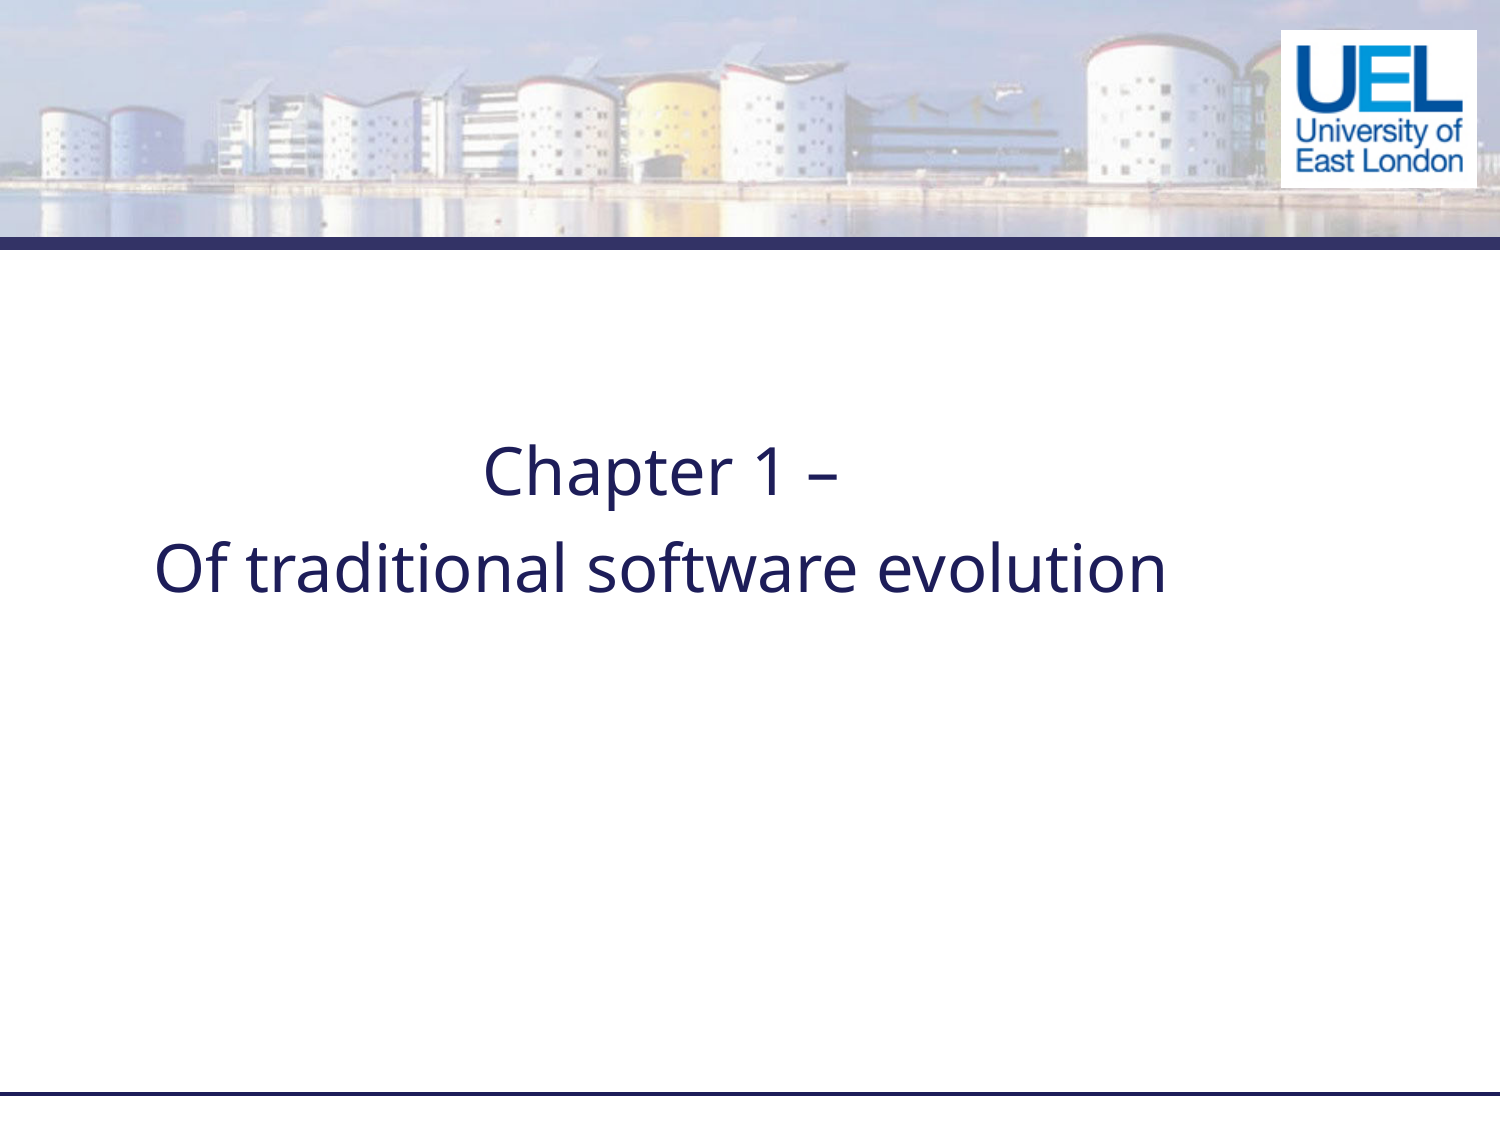

# Chapter 1 –
Of traditional software evolution